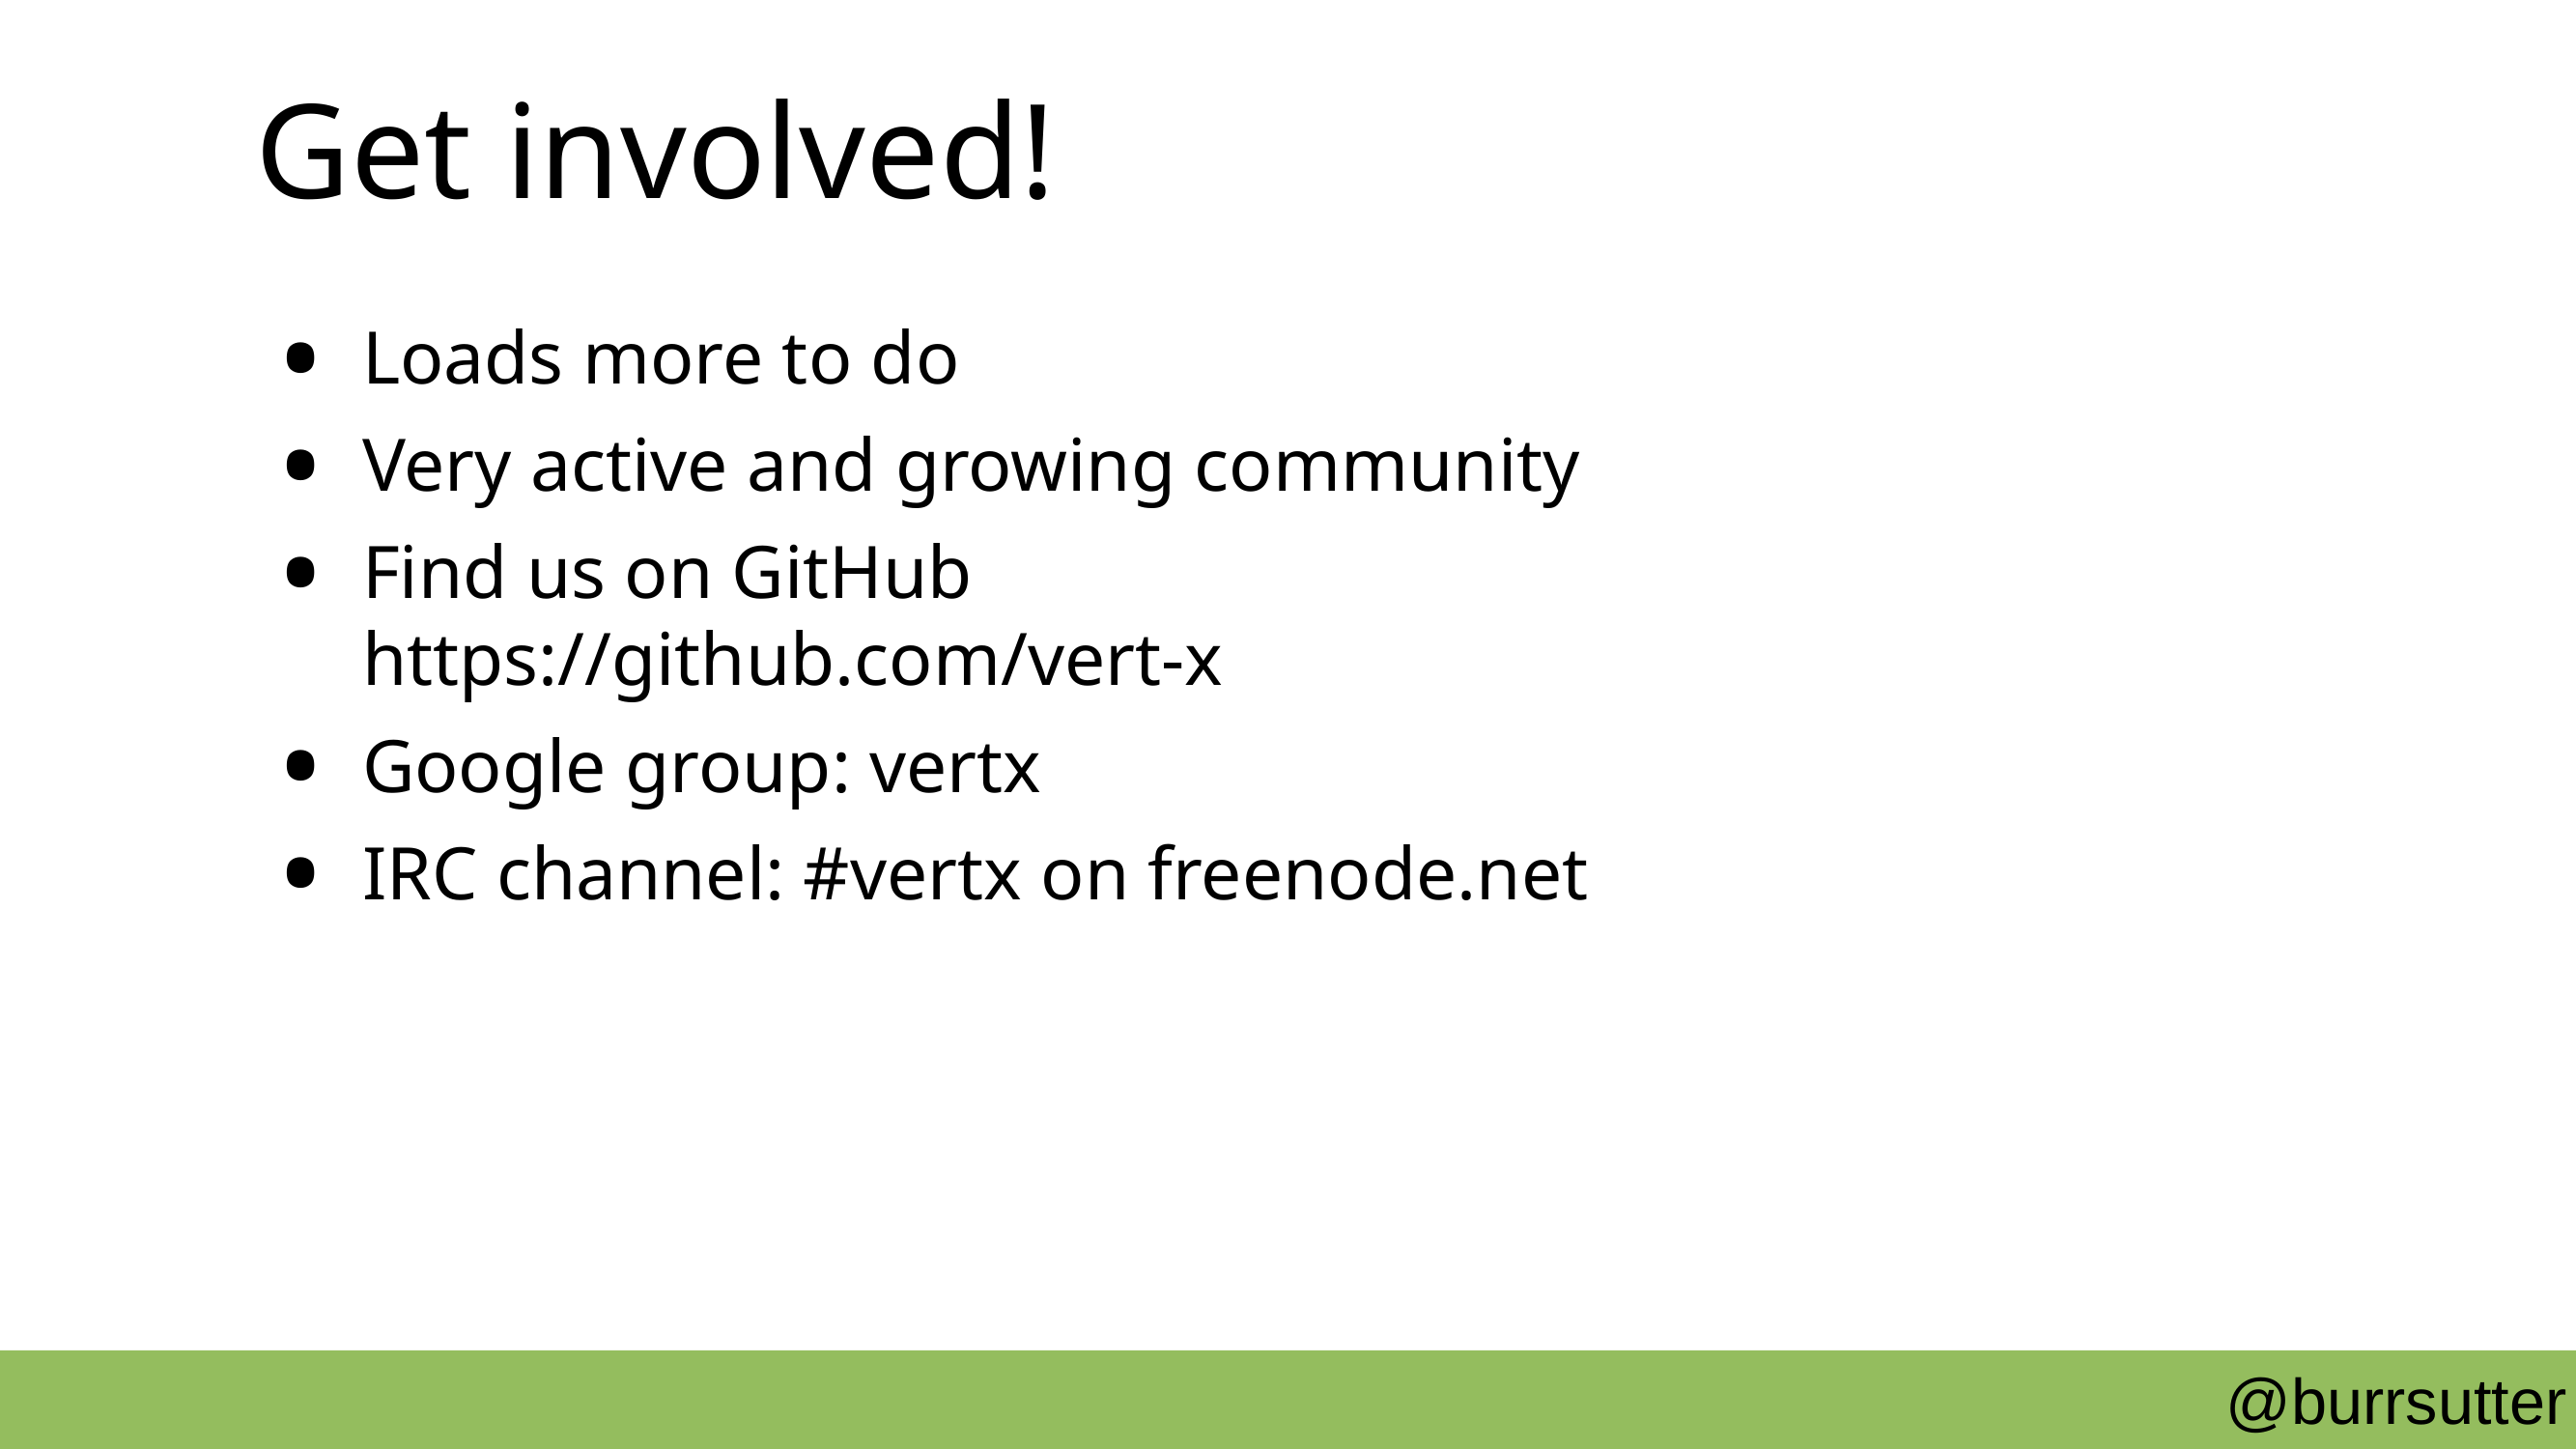

# Get involved!
Loads more to do
Very active and growing community
Find us on GitHub
https://github.com/vert-x
Google group: vertx
IRC channel: #vertx on freenode.net